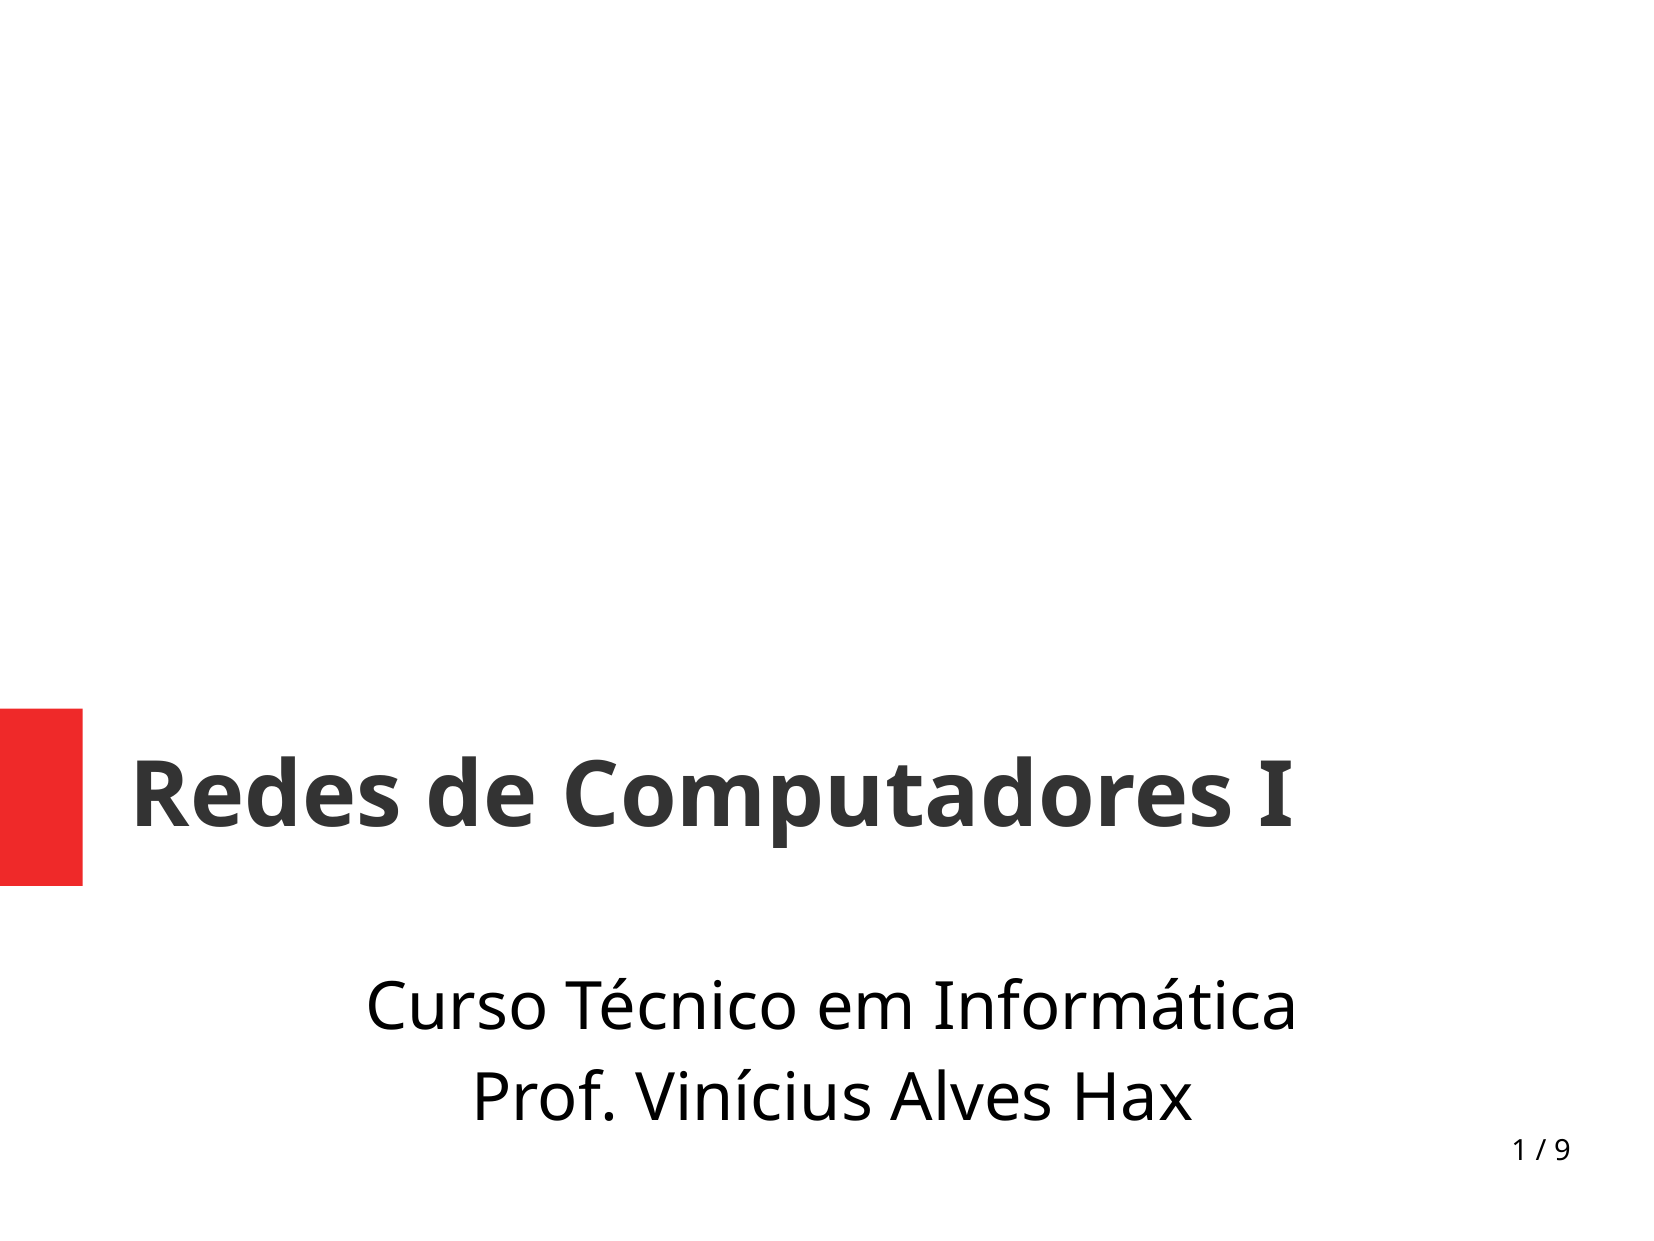

# Redes de Computadores I
Curso Técnico em Informática
Prof. Vinícius Alves Hax
1